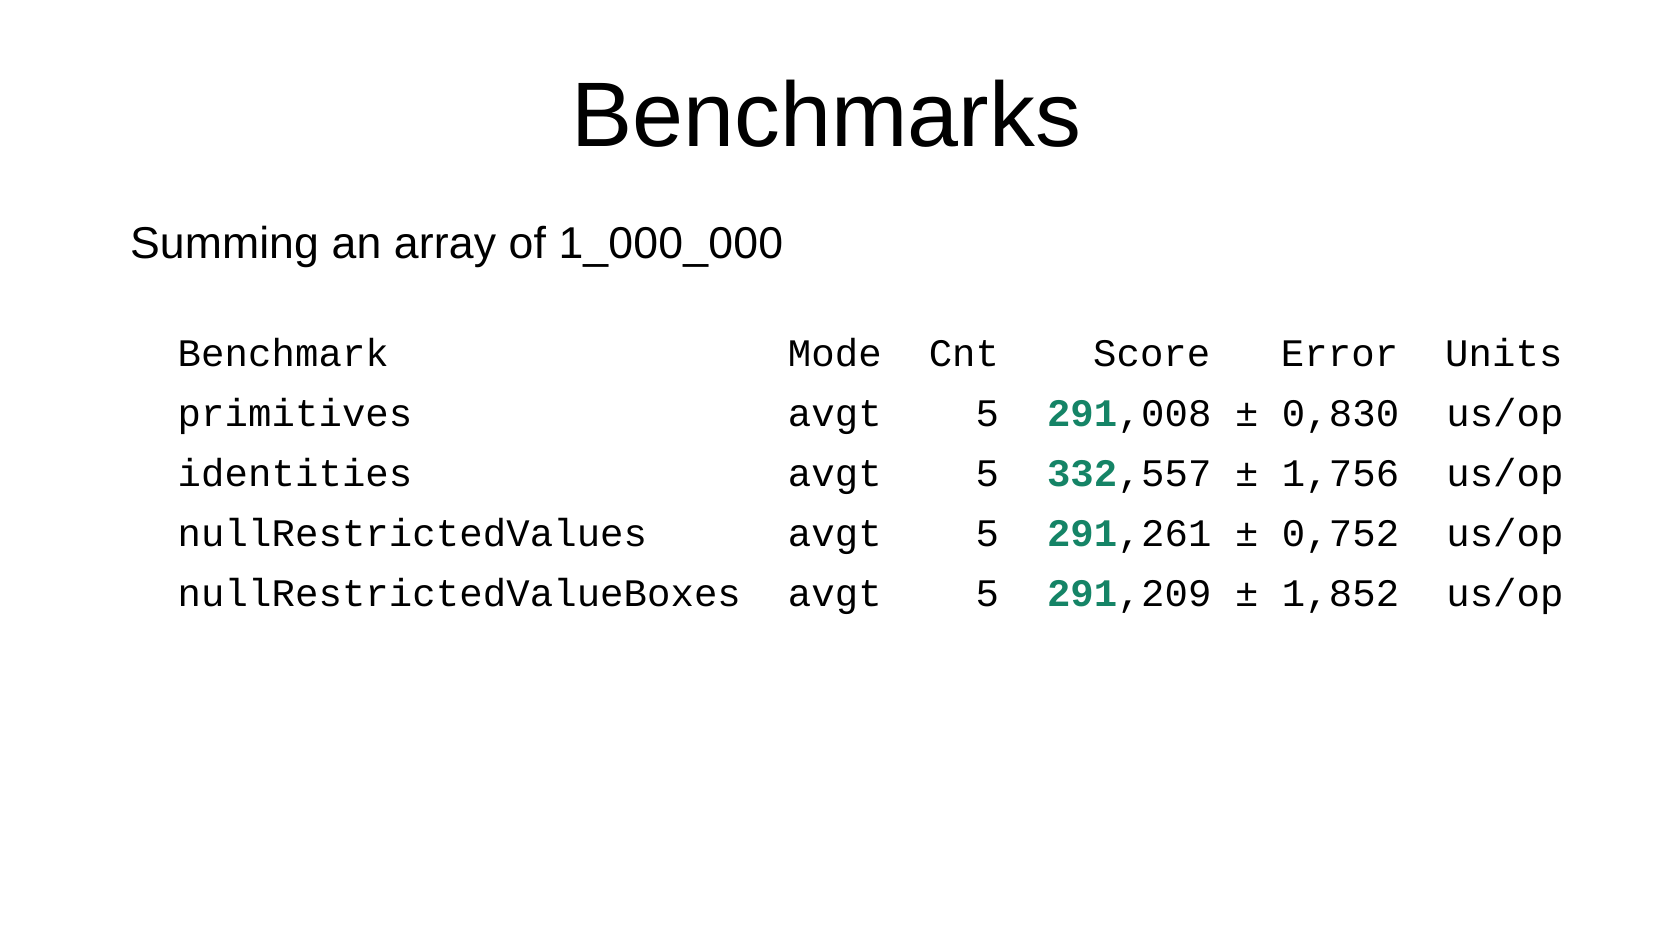

# Benchmarks
Summing an array of 1_000_000
Benchmark Mode Cnt Score Error Units
primitives avgt 5 291,008 ± 0,830 us/op
identities avgt 5 332,557 ± 1,756 us/op
nullRestrictedValues avgt 5 291,261 ± 0,752 us/op
nullRestrictedValueBoxes avgt 5 291,209 ± 1,852 us/op